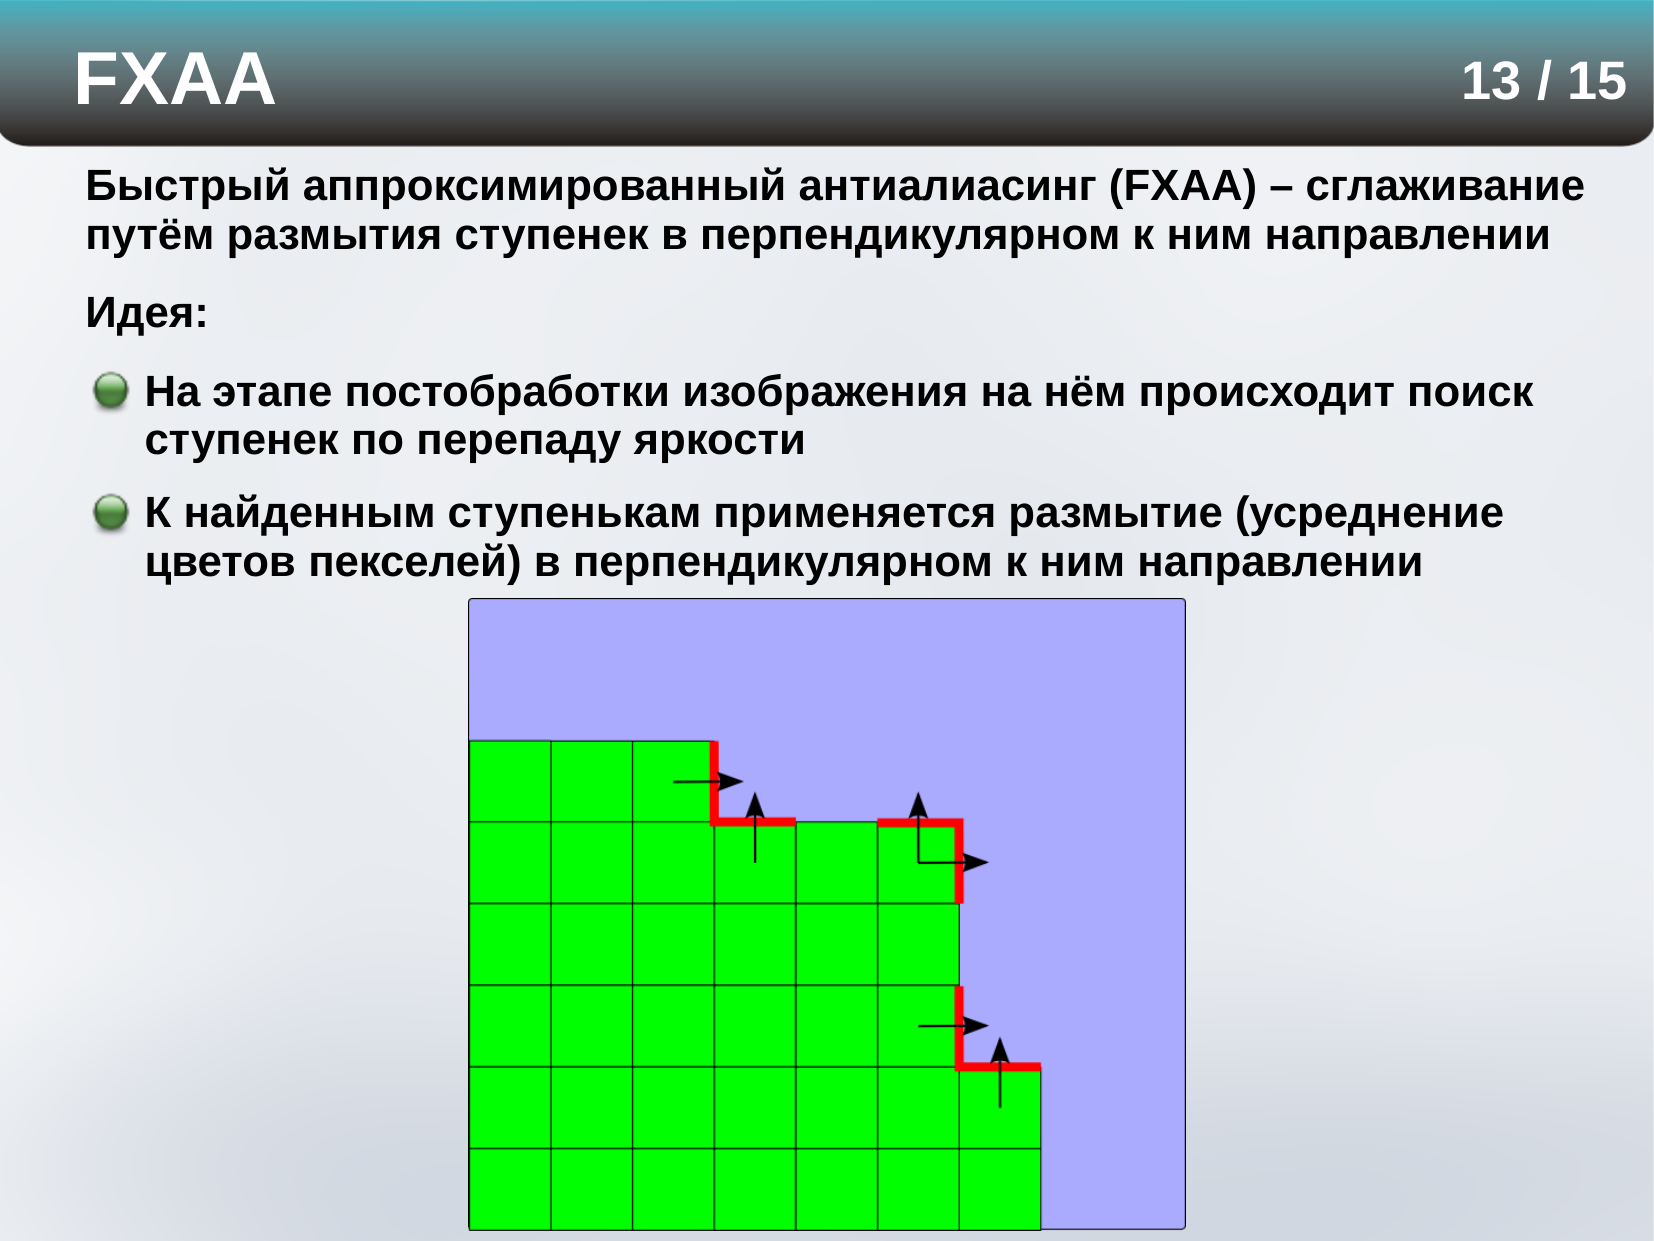

FXAA
Быстрый аппроксимированный антиалиасинг (FXAA) – сглаживание путём размытия ступенек в перпендикулярном к ним направлении
Идея:
На этапе постобработки изображения на нём происходит поиск ступенек по перепаду яркости
К найденным ступенькам применяется размытие (усреднение цветов пекселей) в перпендикулярном к ним направлении